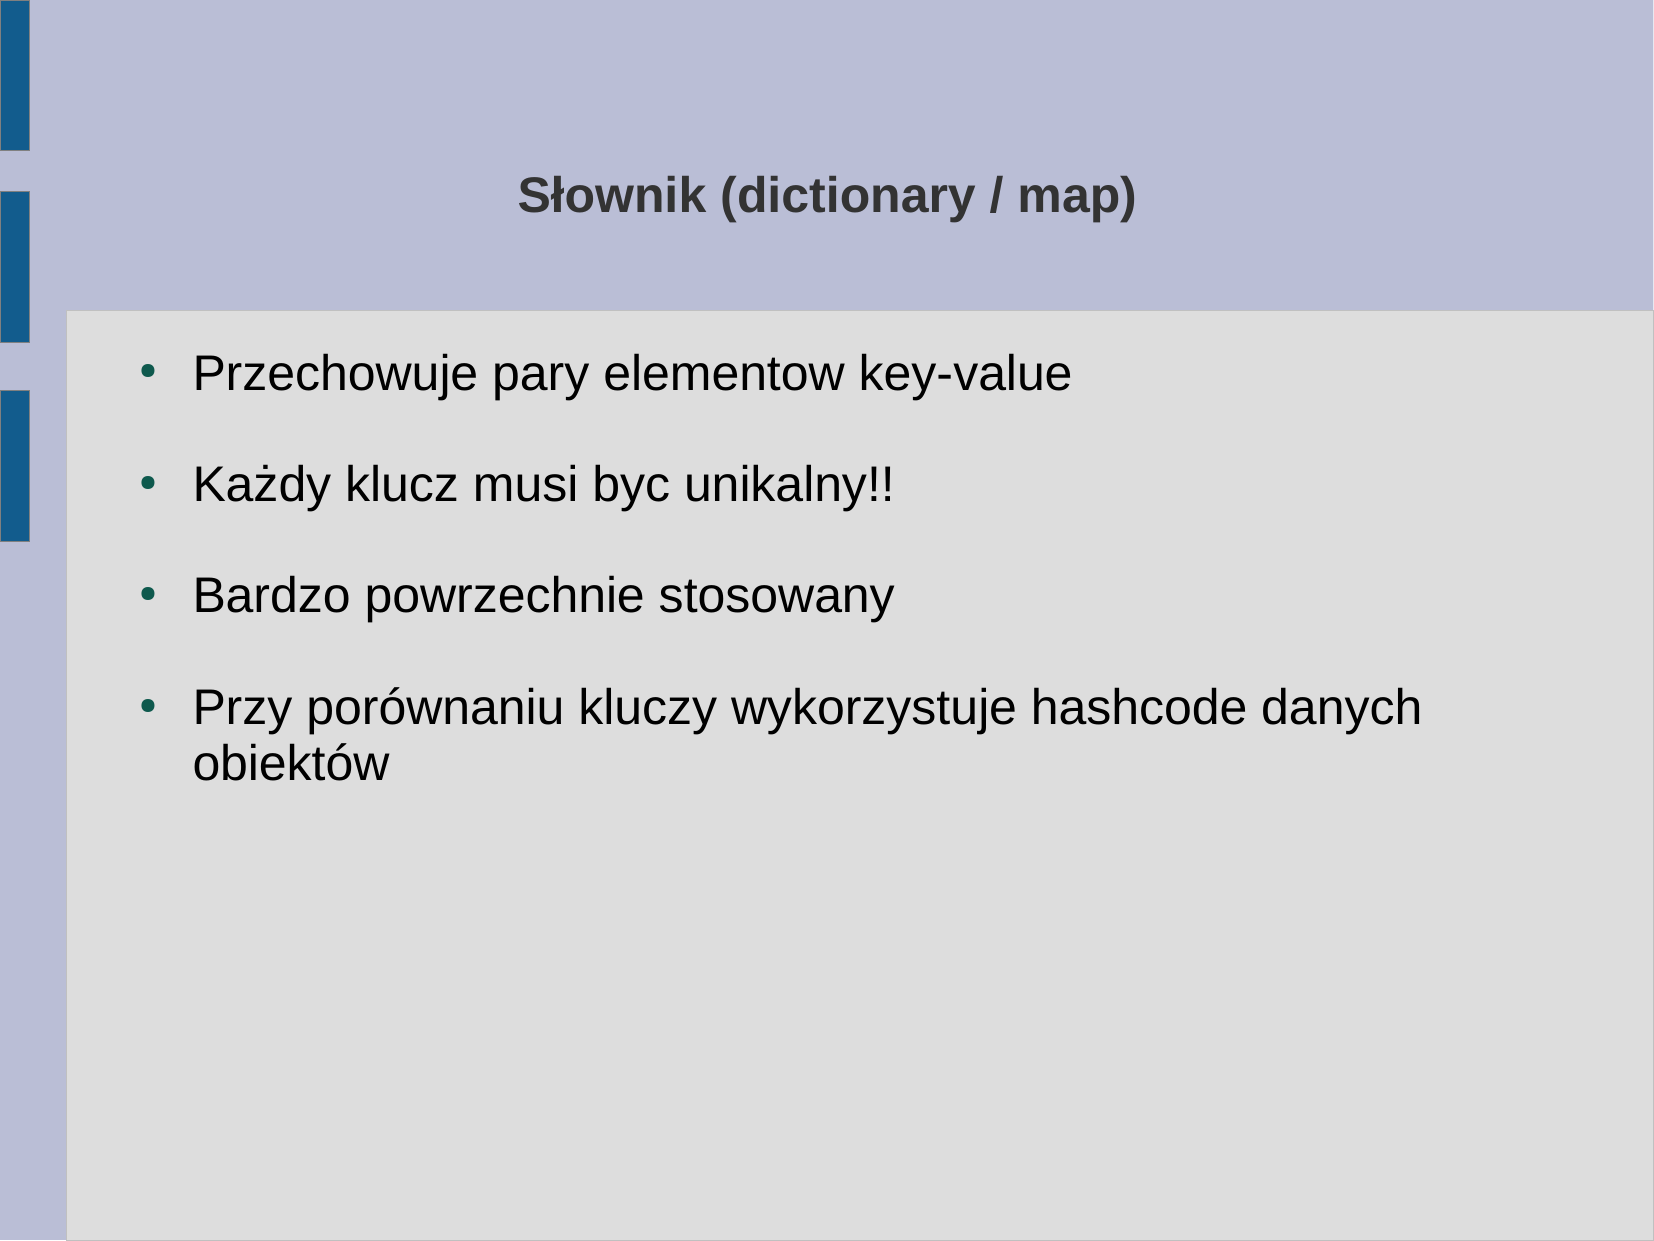

# Słownik (dictionary / map)
Przechowuje pary elementow key-value
Każdy klucz musi byc unikalny!!
Bardzo powrzechnie stosowany
Przy porównaniu kluczy wykorzystuje hashcode danych obiektów